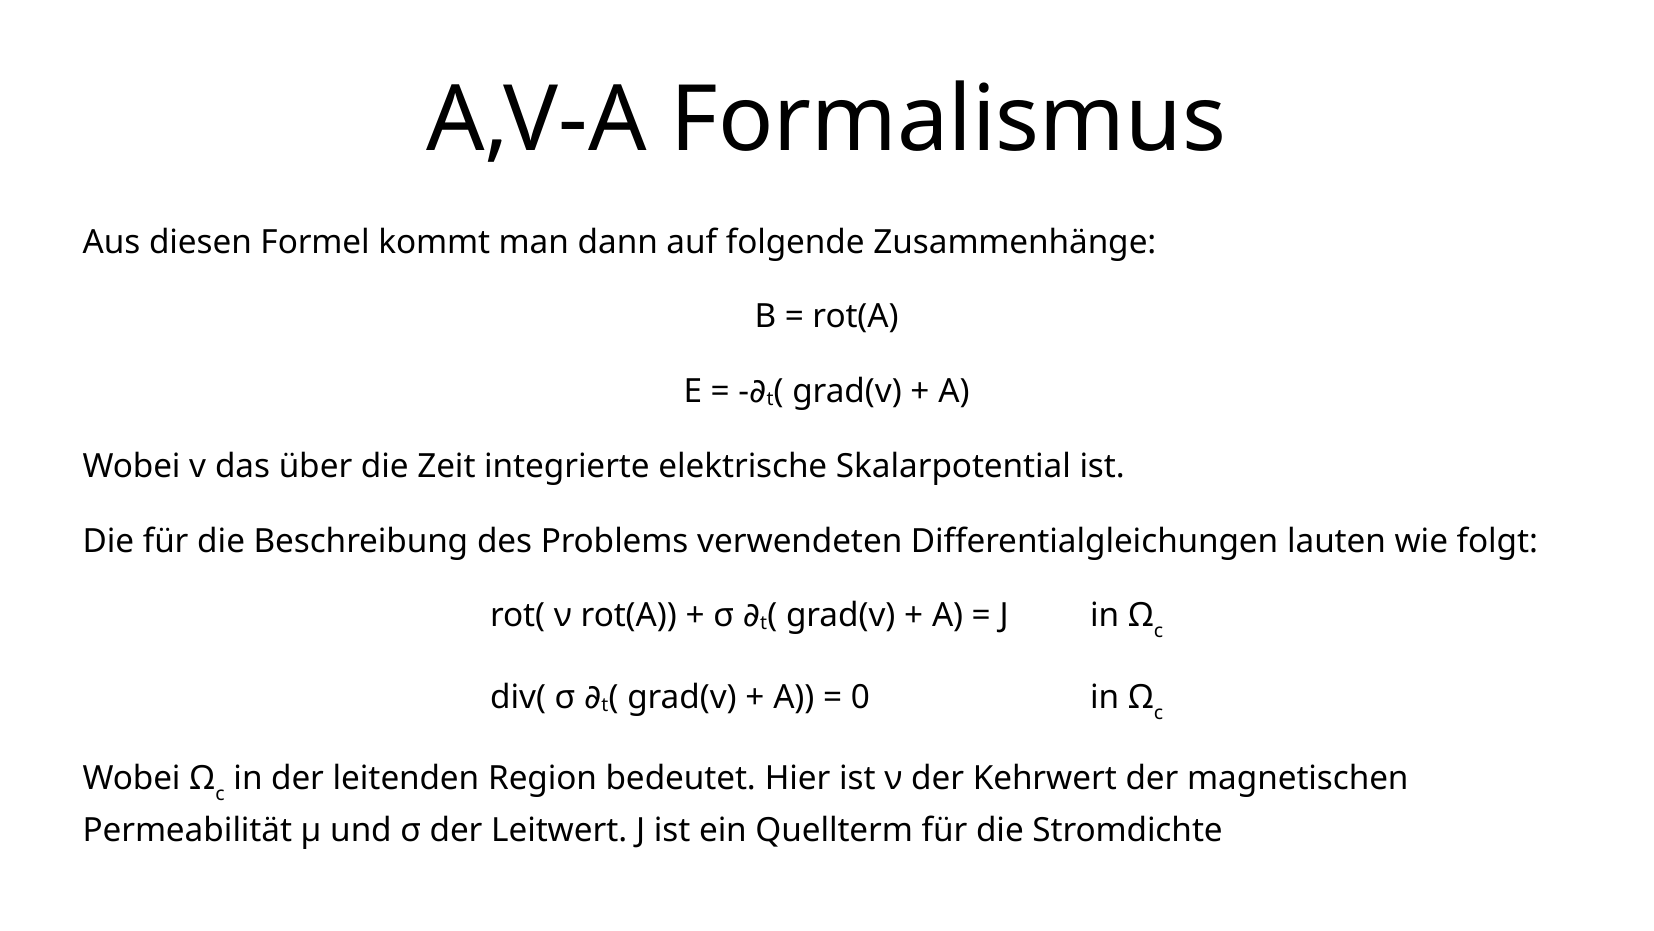

# A,V-A Formalismus
Aus diesen Formel kommt man dann auf folgende Zusammenhänge:
B = rot(A)
E = -∂t( grad(v) + A)
Wobei v das über die Zeit integrierte elektrische Skalarpotential ist.
Die für die Beschreibung des Problems verwendeten Differentialgleichungen lauten wie folgt:
rot( ν rot(A)) + σ ∂t( grad(v) + A) = J		in Ωc
div( σ ∂t( grad(v) + A)) = 0		 	in Ωc
Wobei Ωc in der leitenden Region bedeutet. Hier ist ν der Kehrwert der magnetischen Permeabilität μ und σ der Leitwert. J ist ein Quellterm für die Stromdichte